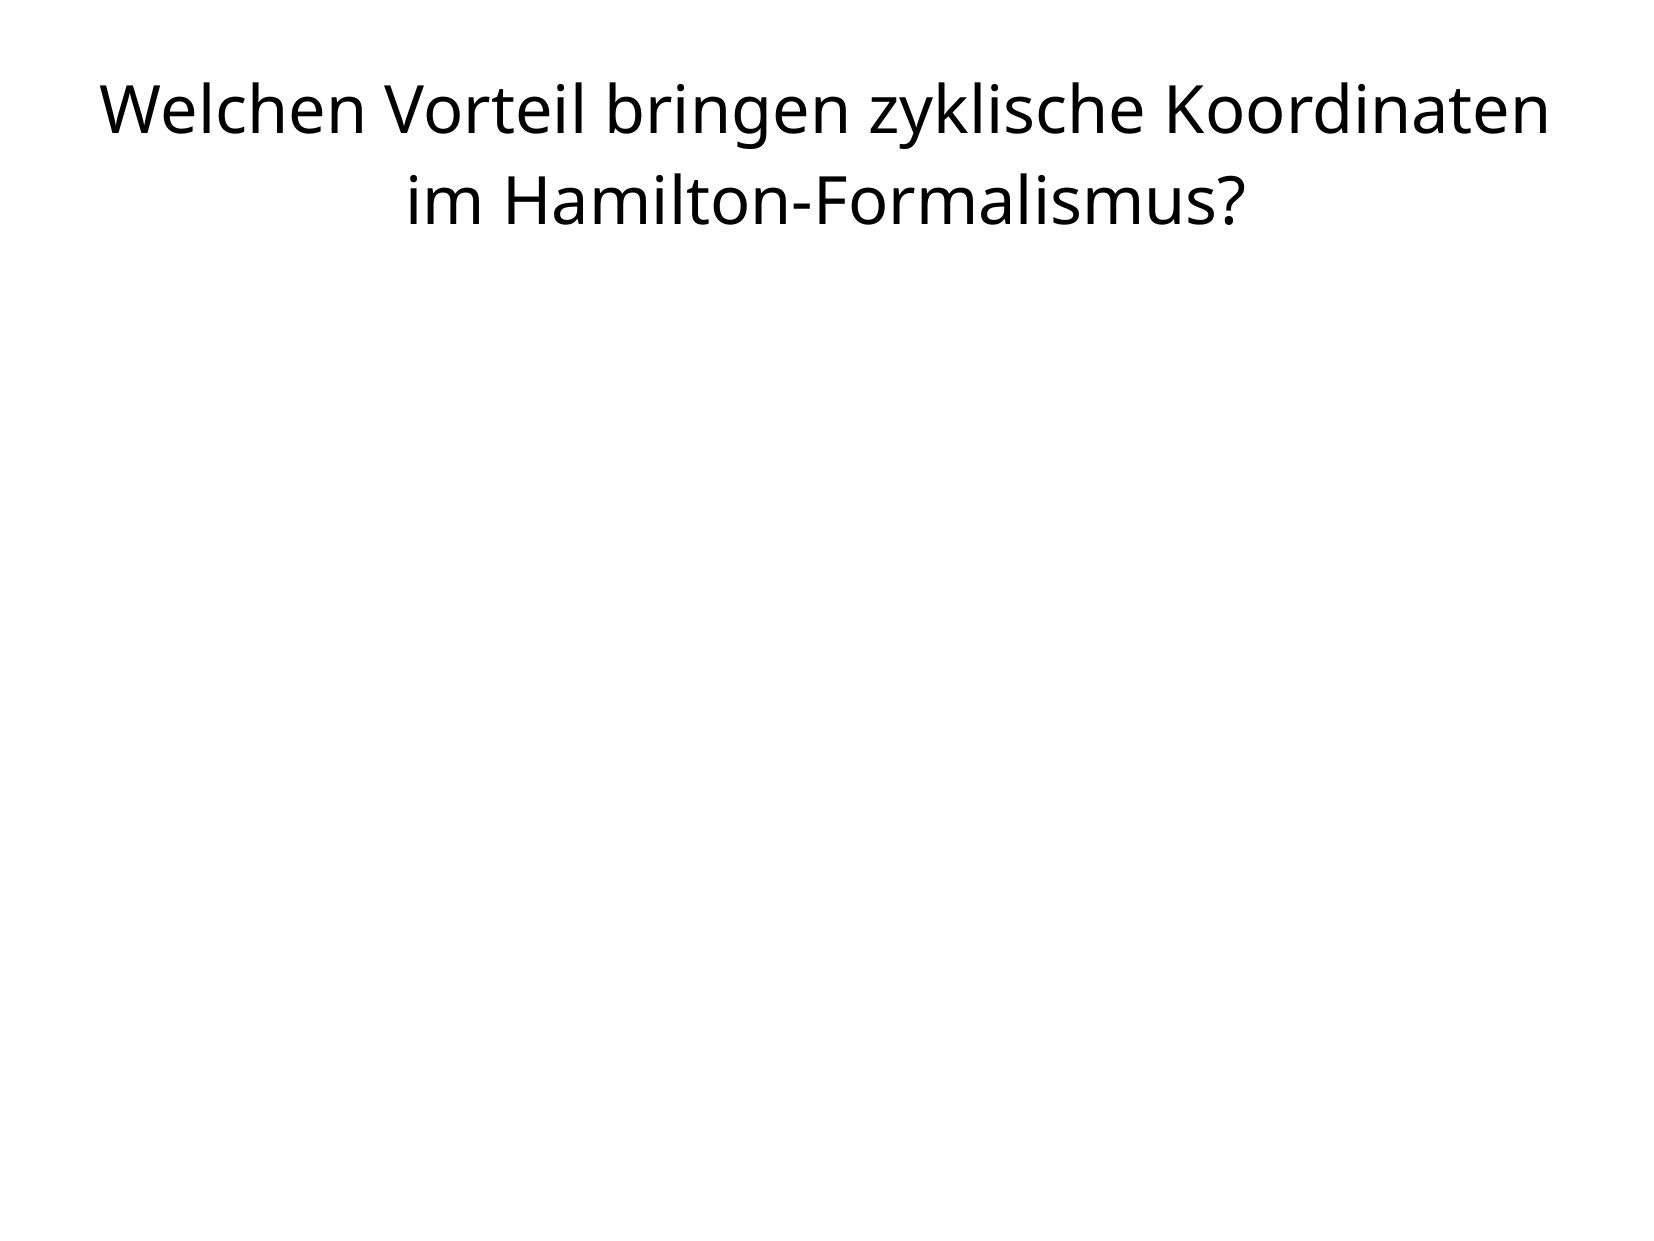

# Welchen Vorteil bringen zyklische Koordinaten im Hamilton-Formalismus?